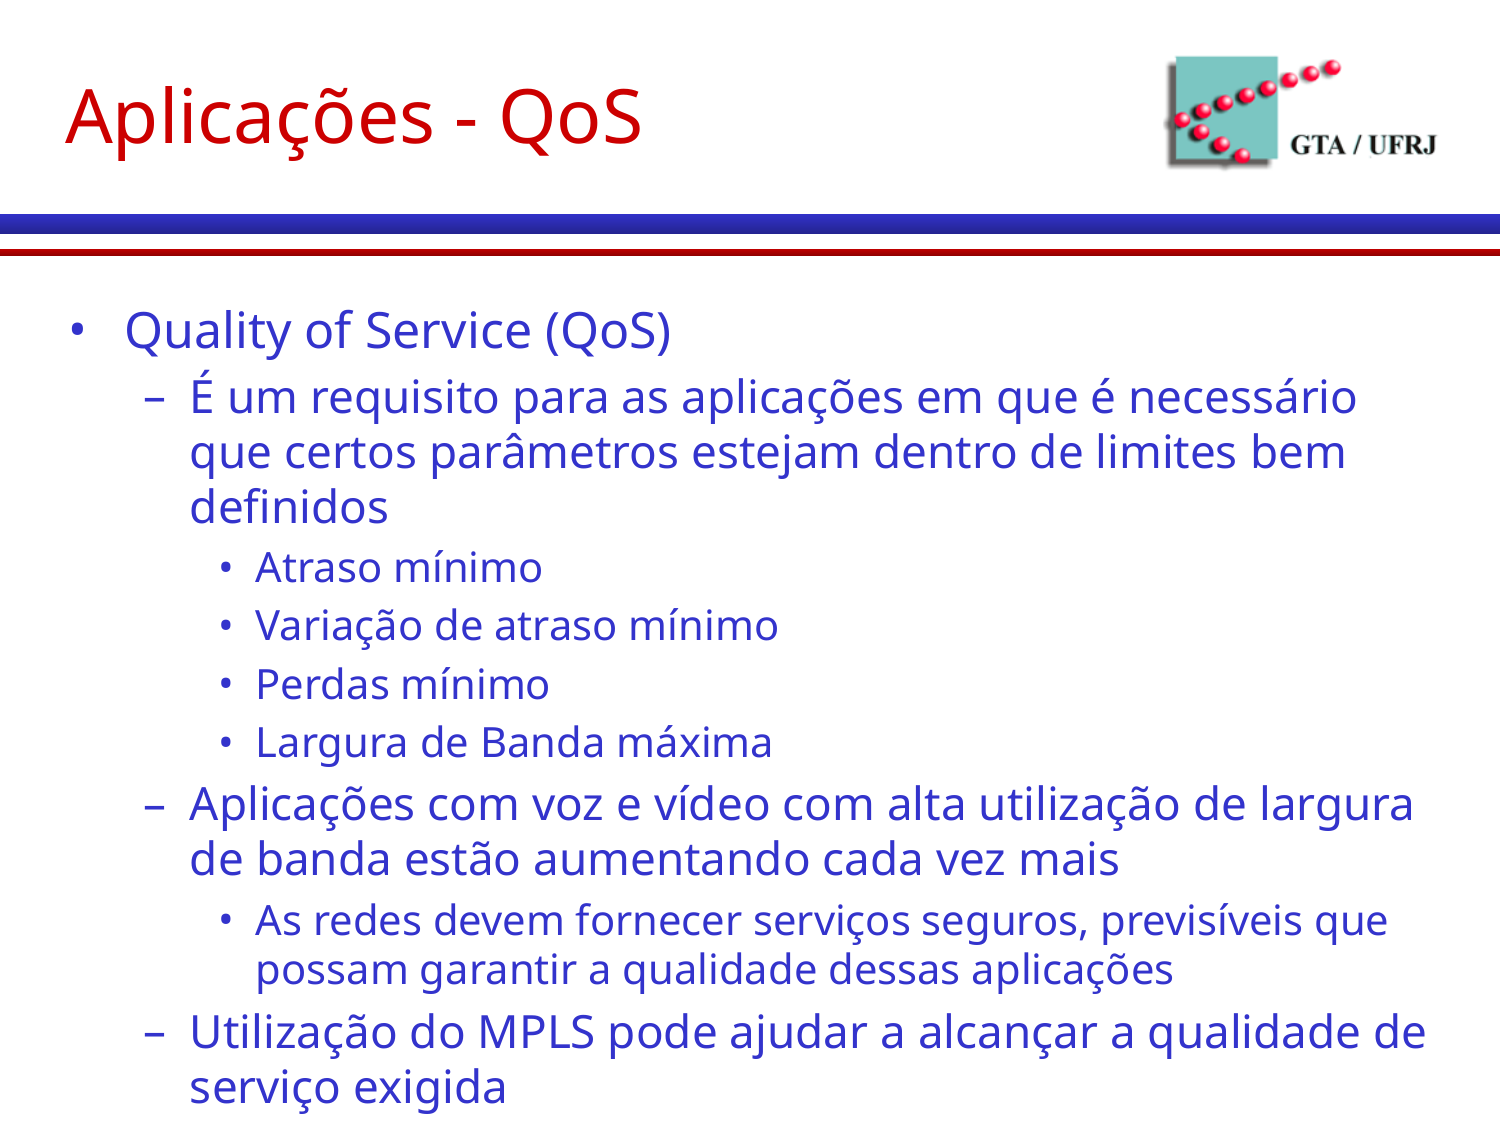

# Aplicações - QoS
Quality of Service (QoS)
É um requisito para as aplicações em que é necessário que certos parâmetros estejam dentro de limites bem definidos
Atraso mínimo
Variação de atraso mínimo
Perdas mínimo
Largura de Banda máxima
Aplicações com voz e vídeo com alta utilização de largura de banda estão aumentando cada vez mais
As redes devem fornecer serviços seguros, previsíveis que possam garantir a qualidade dessas aplicações
Utilização do MPLS pode ajudar a alcançar a qualidade de serviço exigida